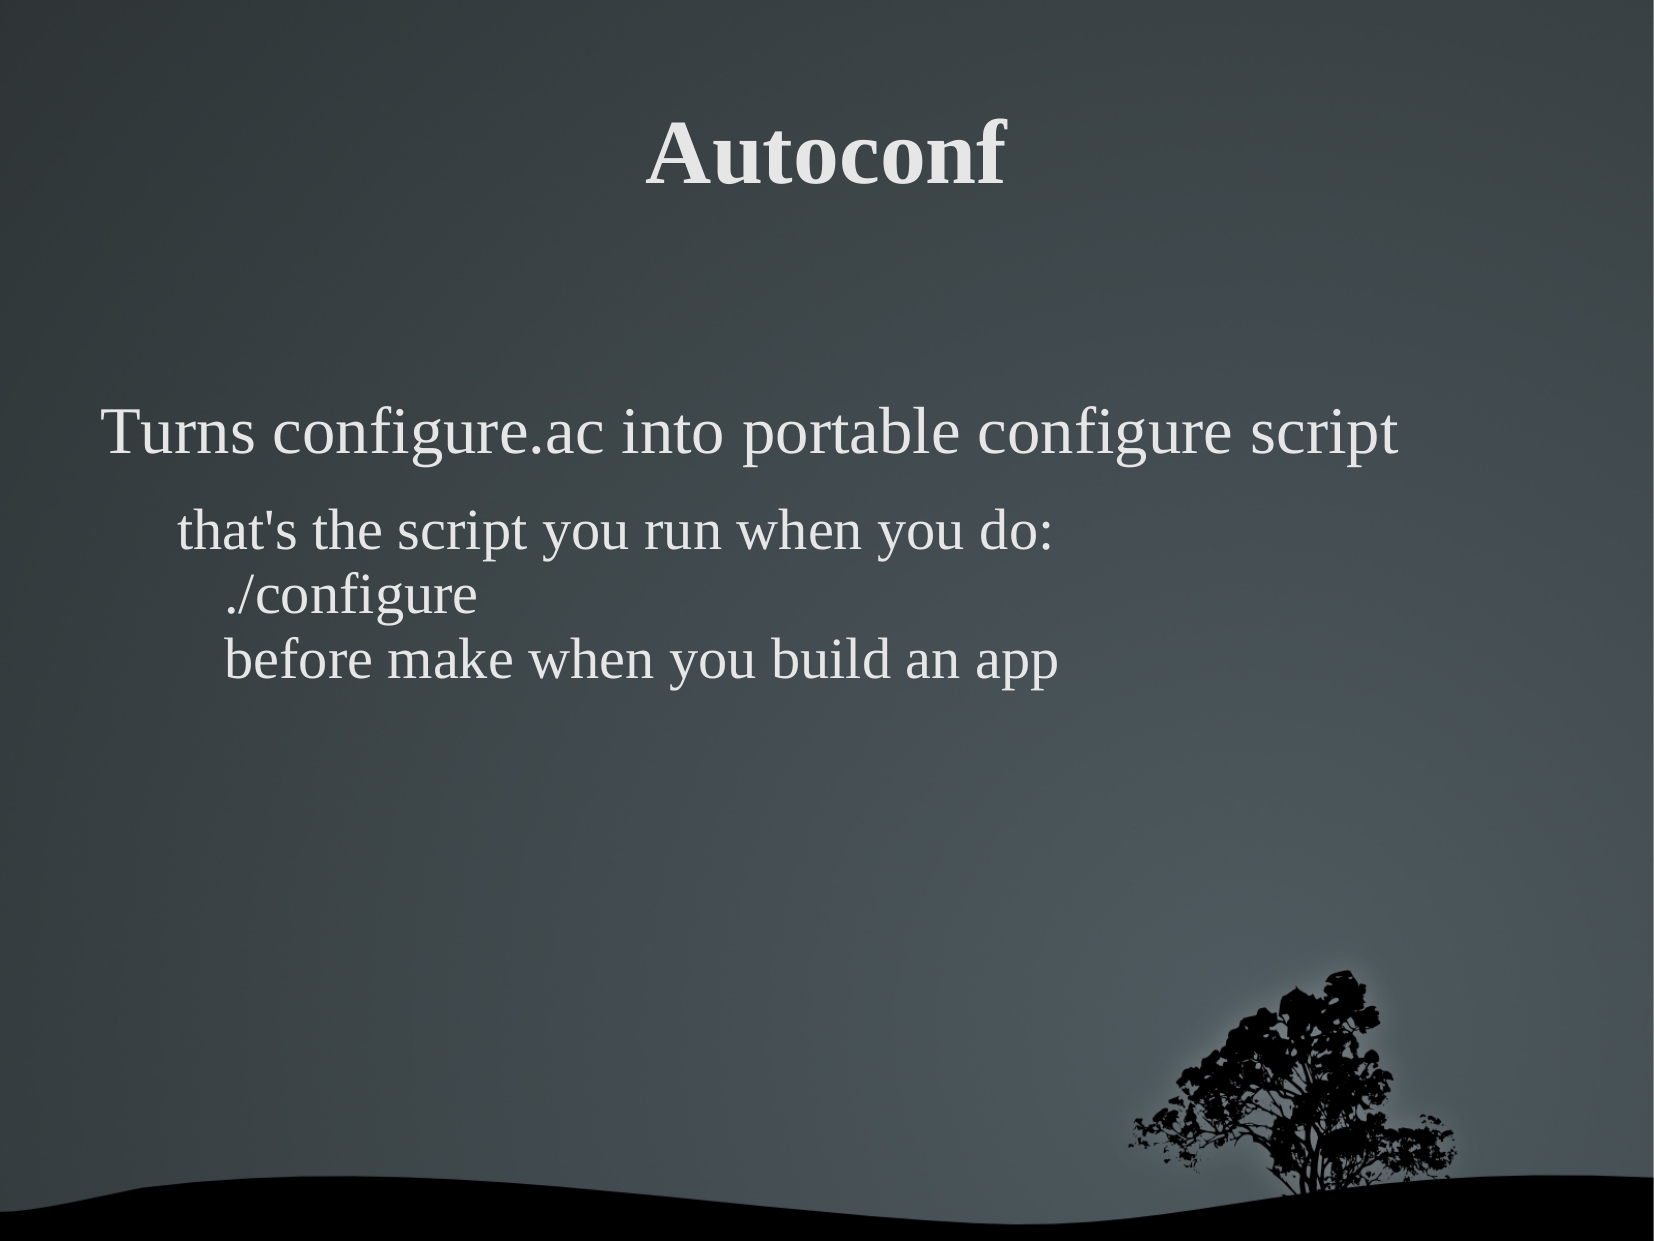

# Autoconf
Turns configure.ac into portable configure script
that's the script you run when you do:
./configure
before make when you build an app